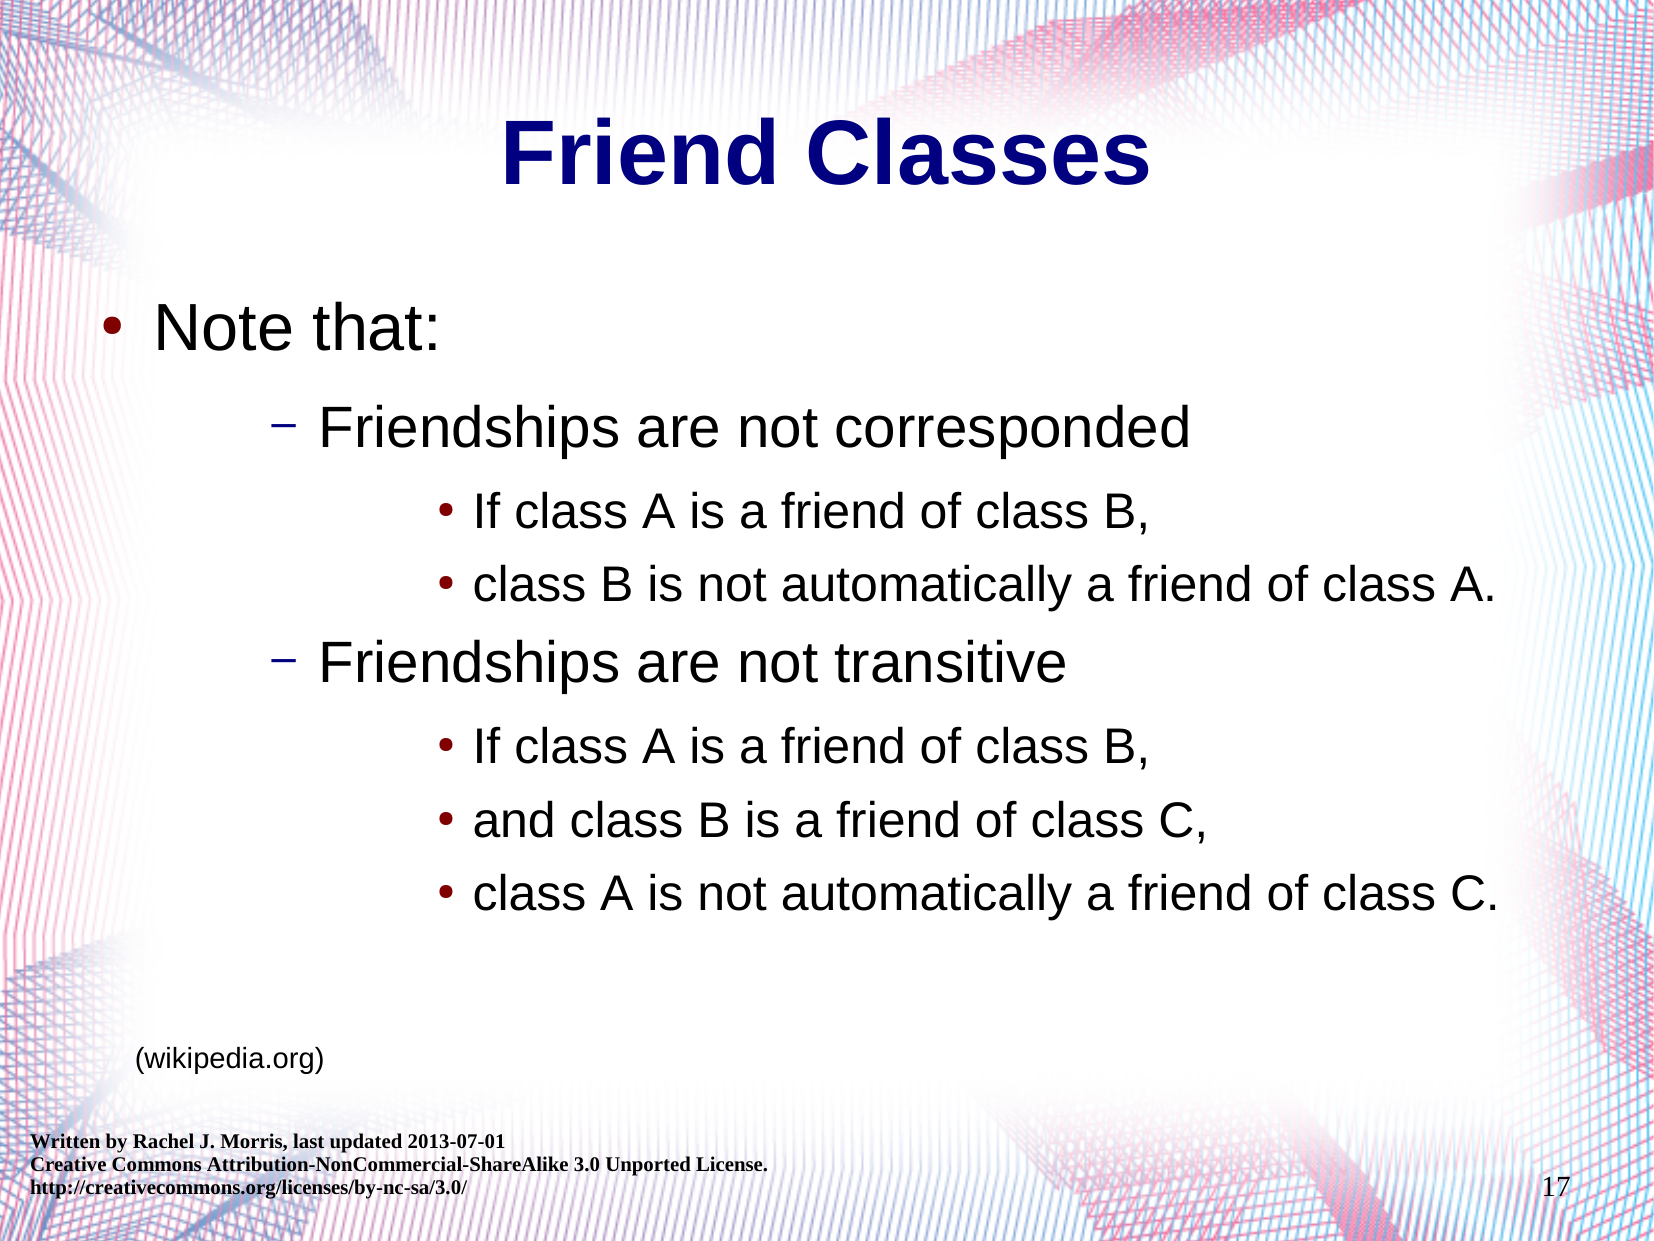

# Friend Classes
Note that:
Friendships are not corresponded
If class A is a friend of class B,
class B is not automatically a friend of class A.
Friendships are not transitive
If class A is a friend of class B,
and class B is a friend of class C,
class A is not automatically a friend of class C.
(wikipedia.org)
17